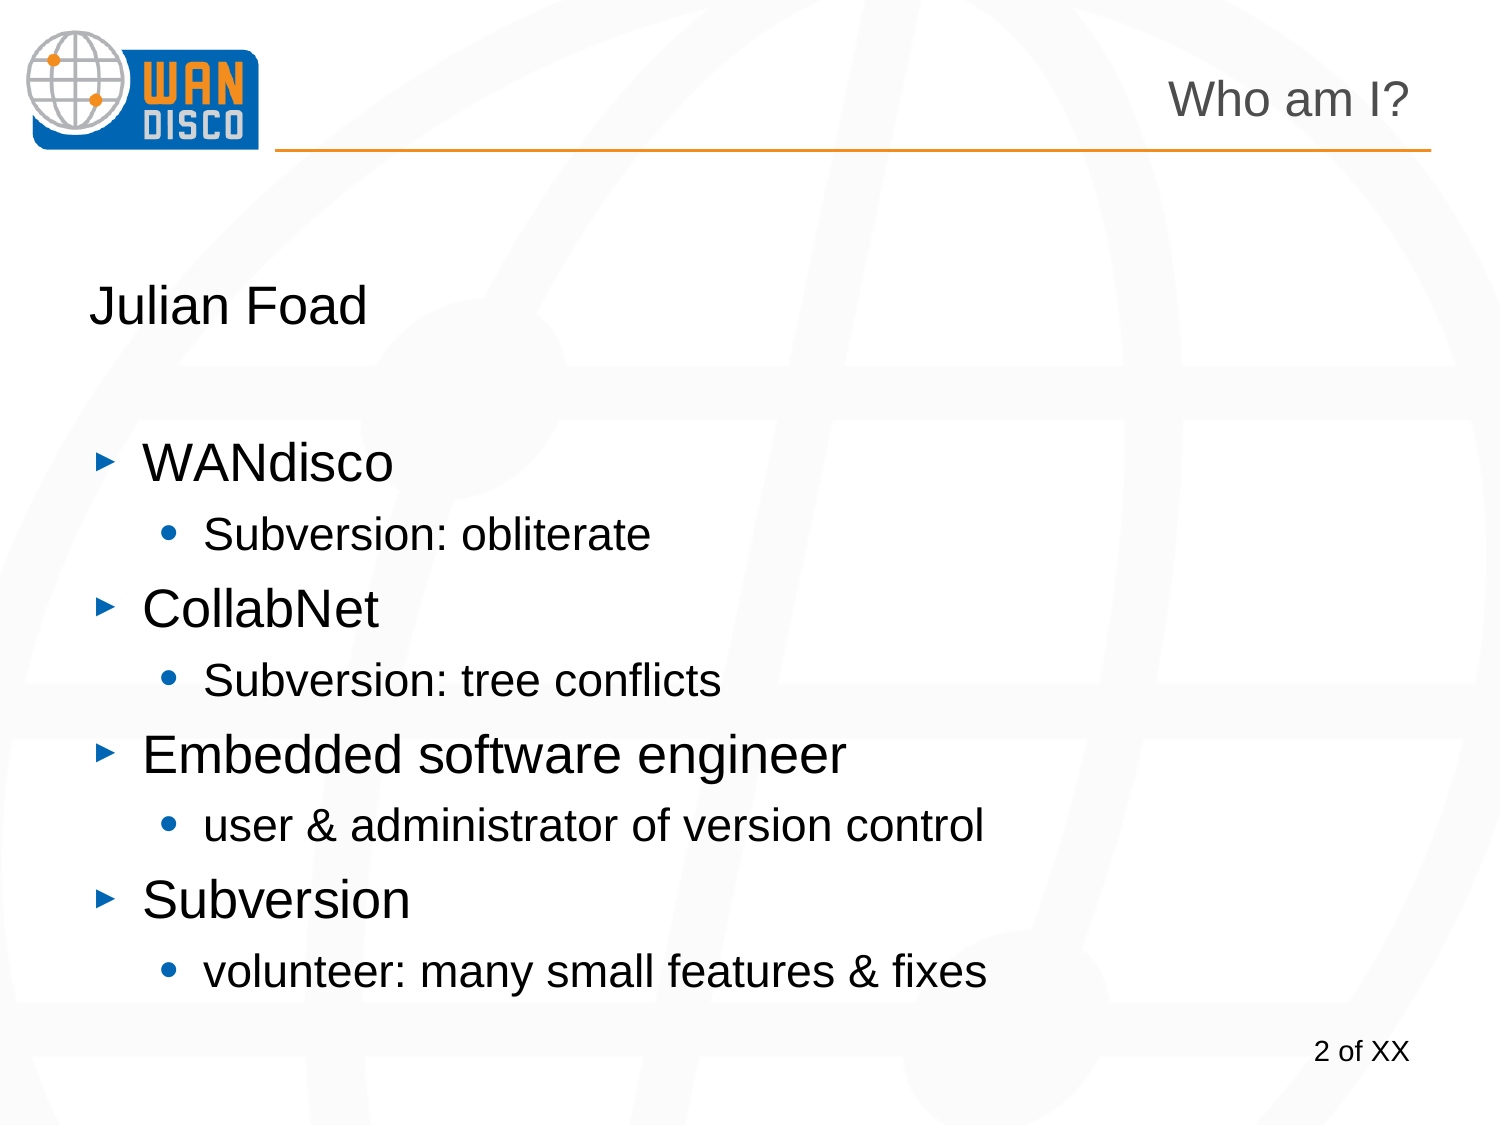

# Who am I?
Julian Foad
WANdisco
Subversion: obliterate
CollabNet
Subversion: tree conflicts
Embedded software engineer
user & administrator of version control
Subversion
volunteer: many small features & fixes
2